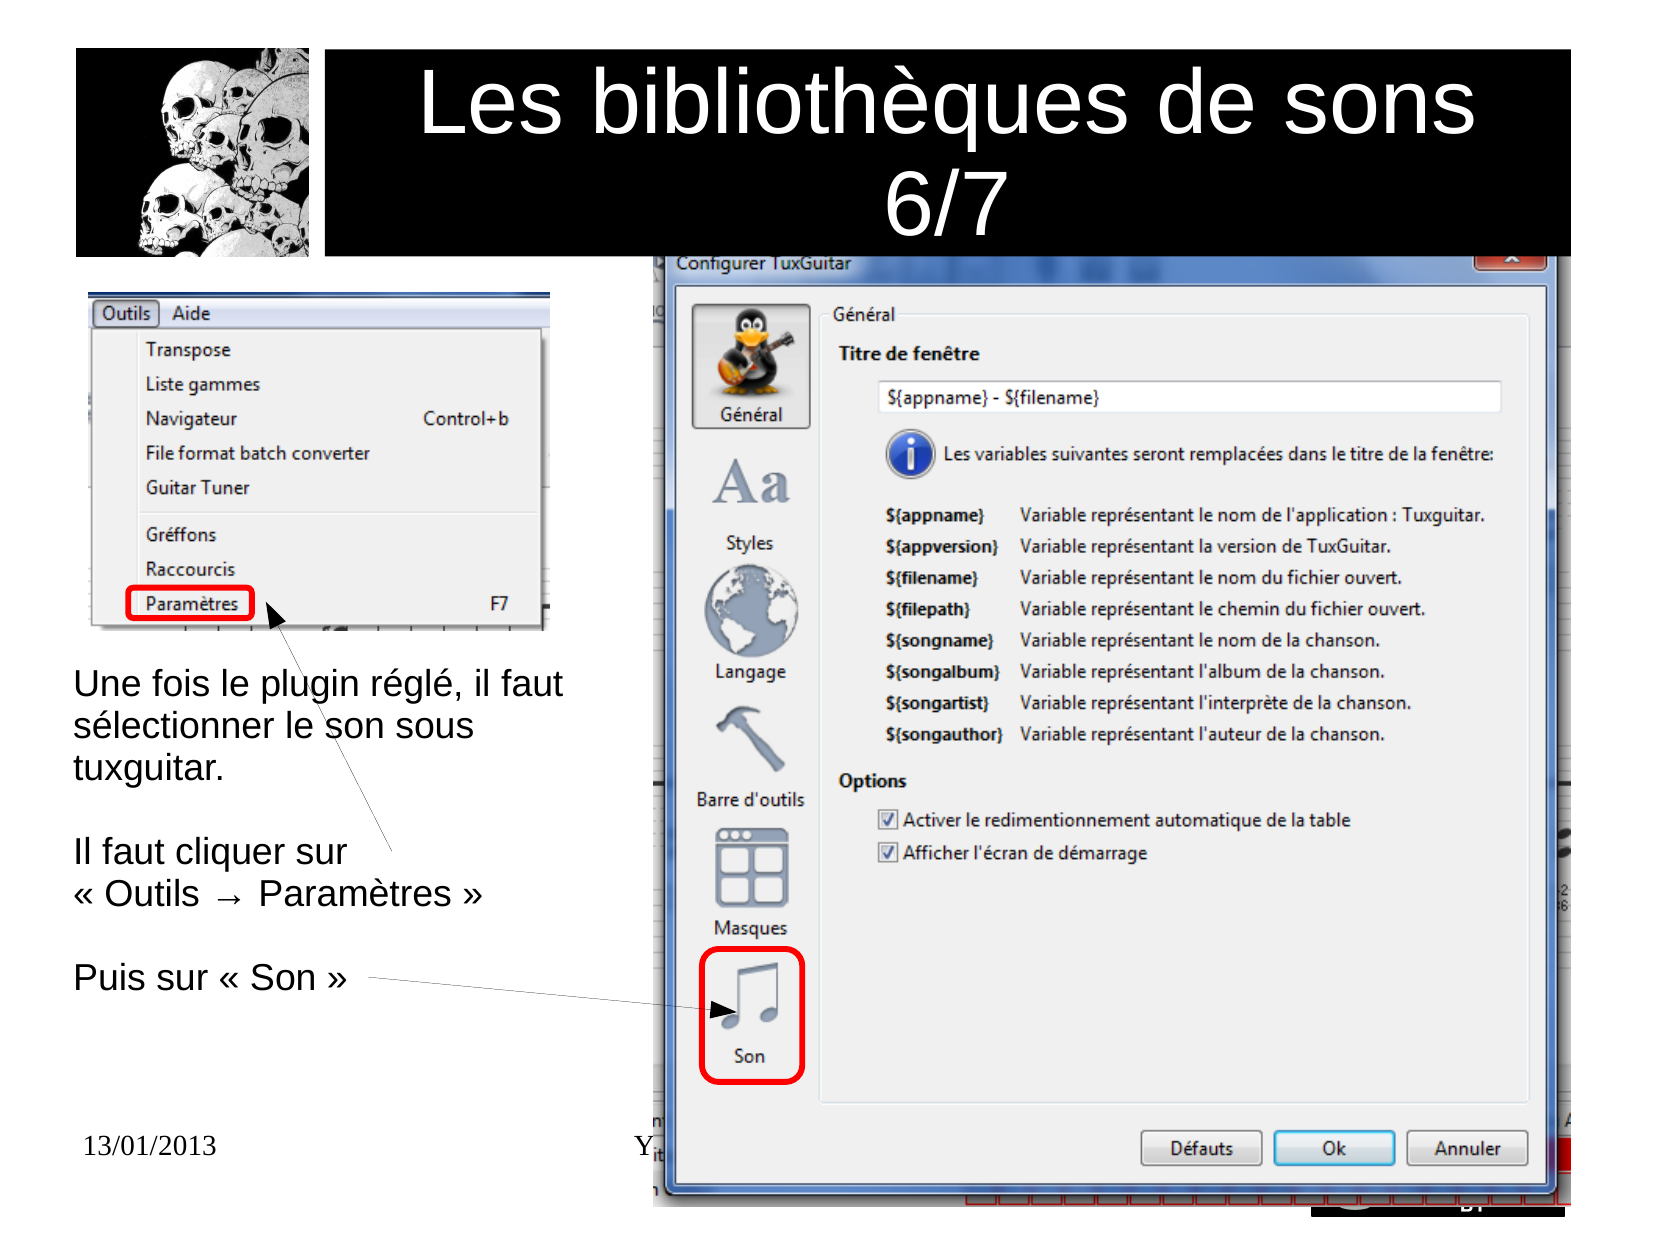

# Les bibliothèques de sons 6/7
Une fois le plugin réglé, il faut sélectionner le son sous tuxguitar.
Il faut cliquer sur
« Outils → Paramètres »
Puis sur « Son »
Y. Collette
9